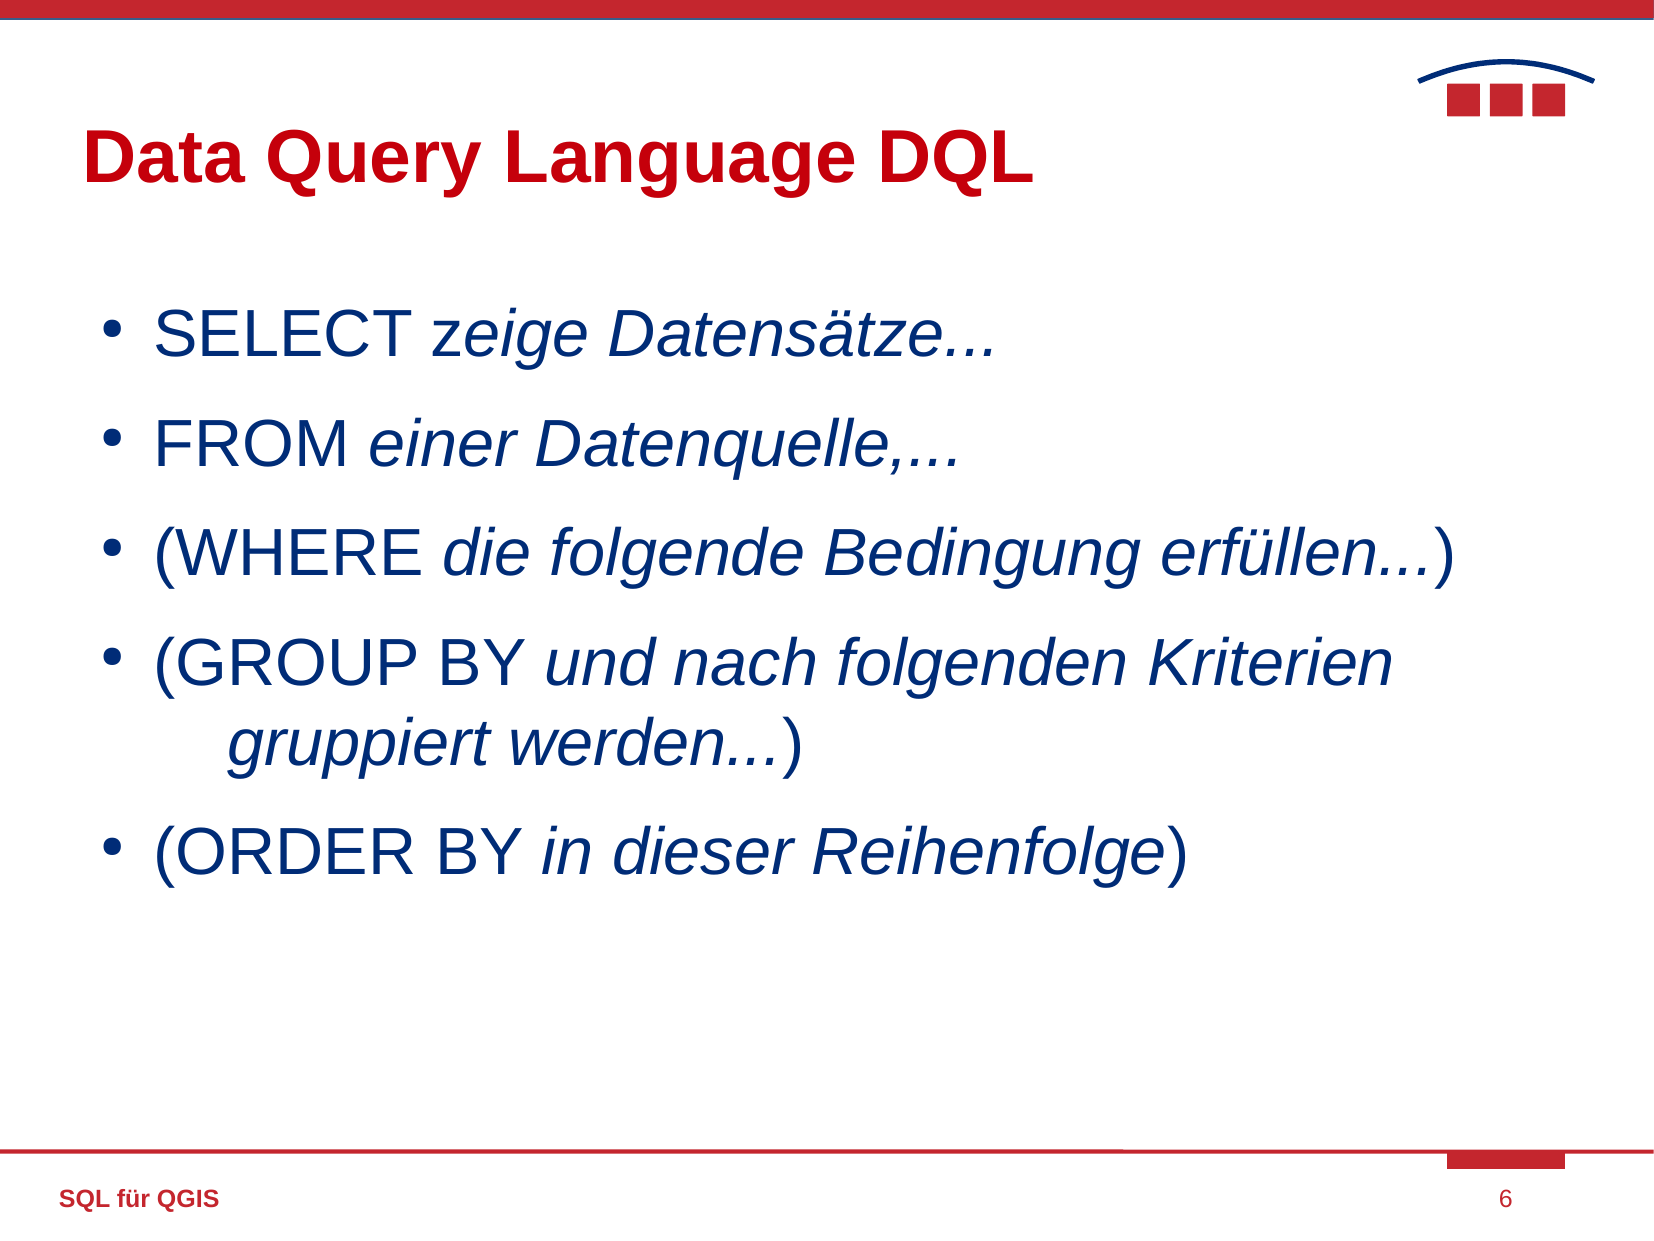

# Data Query Language DQL
SELECT zeige Datensätze...
FROM einer Datenquelle,...
(WHERE die folgende Bedingung erfüllen...)
(GROUP BY und nach folgenden Kriterien
 	gruppiert werden...)
(ORDER BY in dieser Reihenfolge)